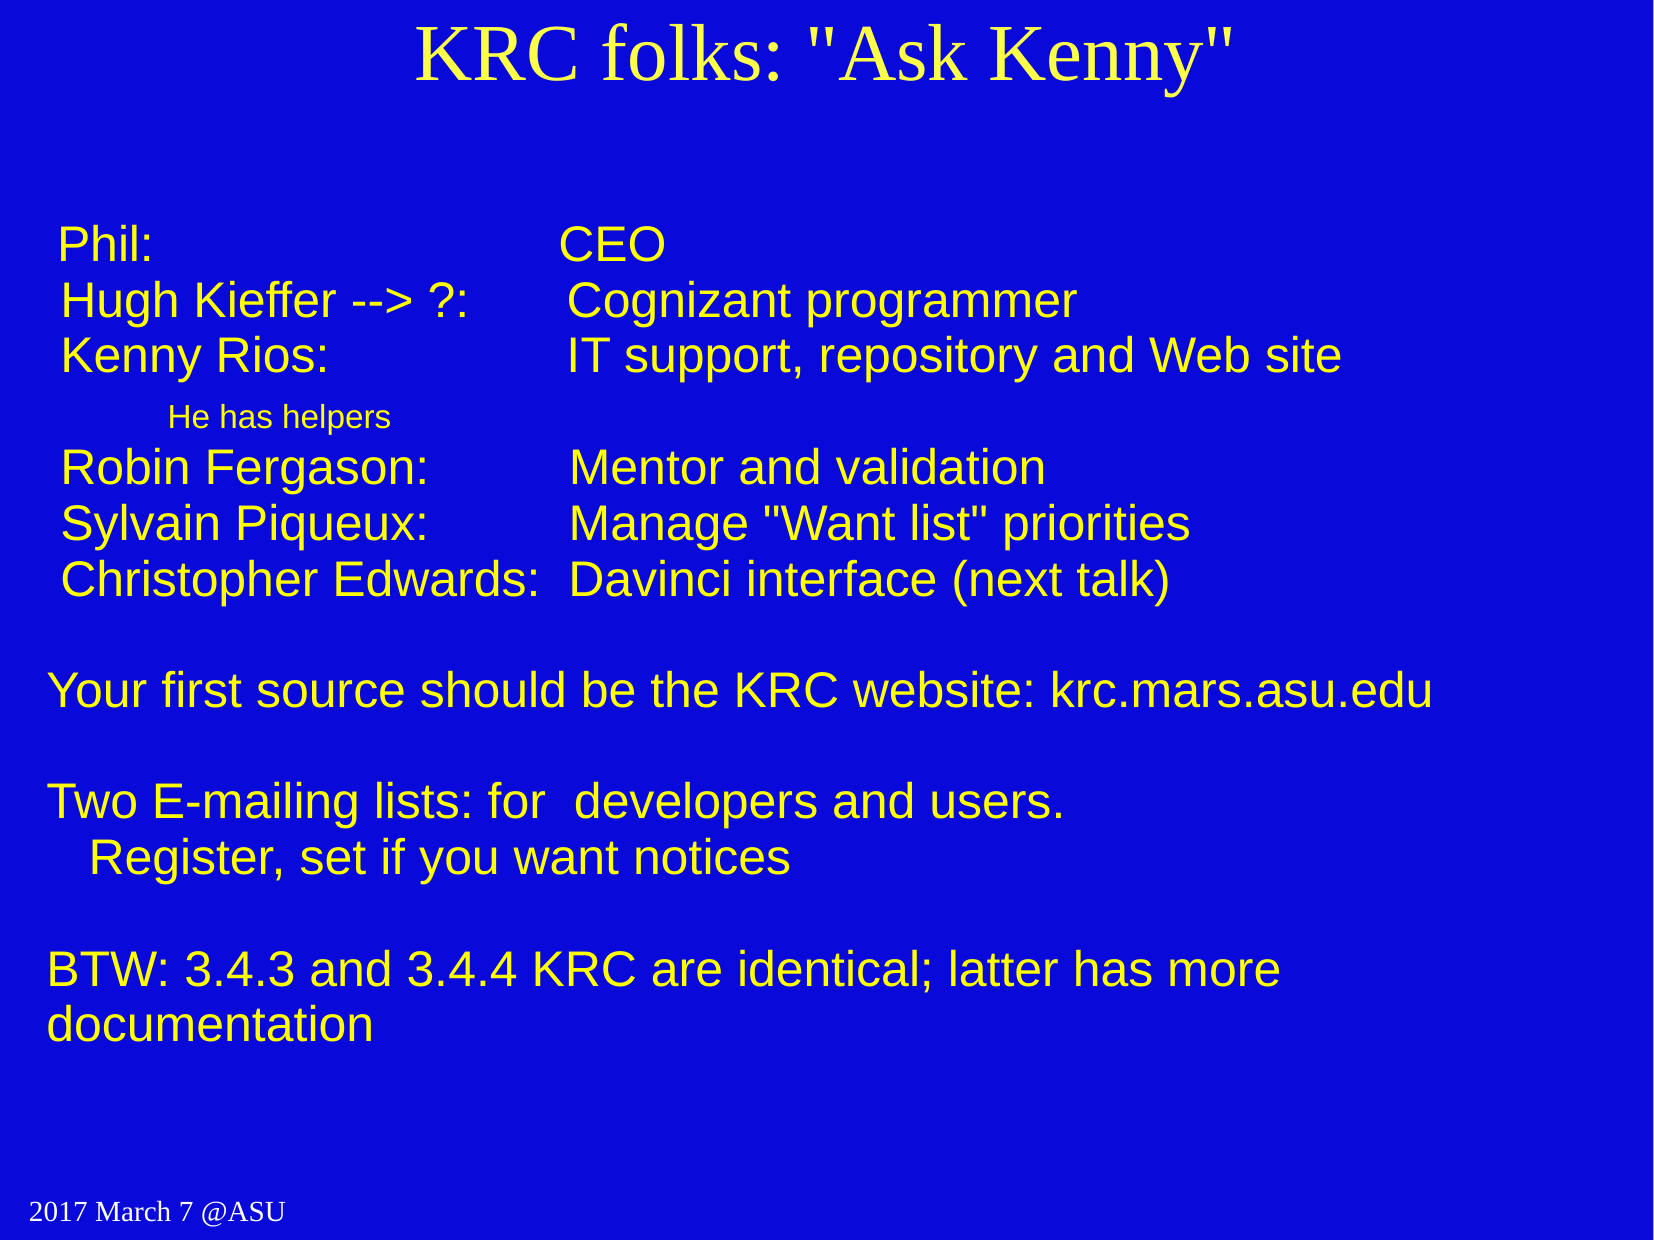

# KRC folks: "Ask Kenny"
 Phil: CEO
 Hugh Kieffer --> ?: Cognizant programmer
 Kenny Rios: IT support, repository and Web site
 He has helpers
 Robin Fergason: Mentor and validation
 Sylvain Piqueux: Manage "Want list" priorities
 Christopher Edwards: Davinci interface (next talk)
Your first source should be the KRC website: krc.mars.asu.edu
Two E-mailing lists: for developers and users.
 Register, set if you want notices
BTW: 3.4.3 and 3.4.4 KRC are identical; latter has more documentation